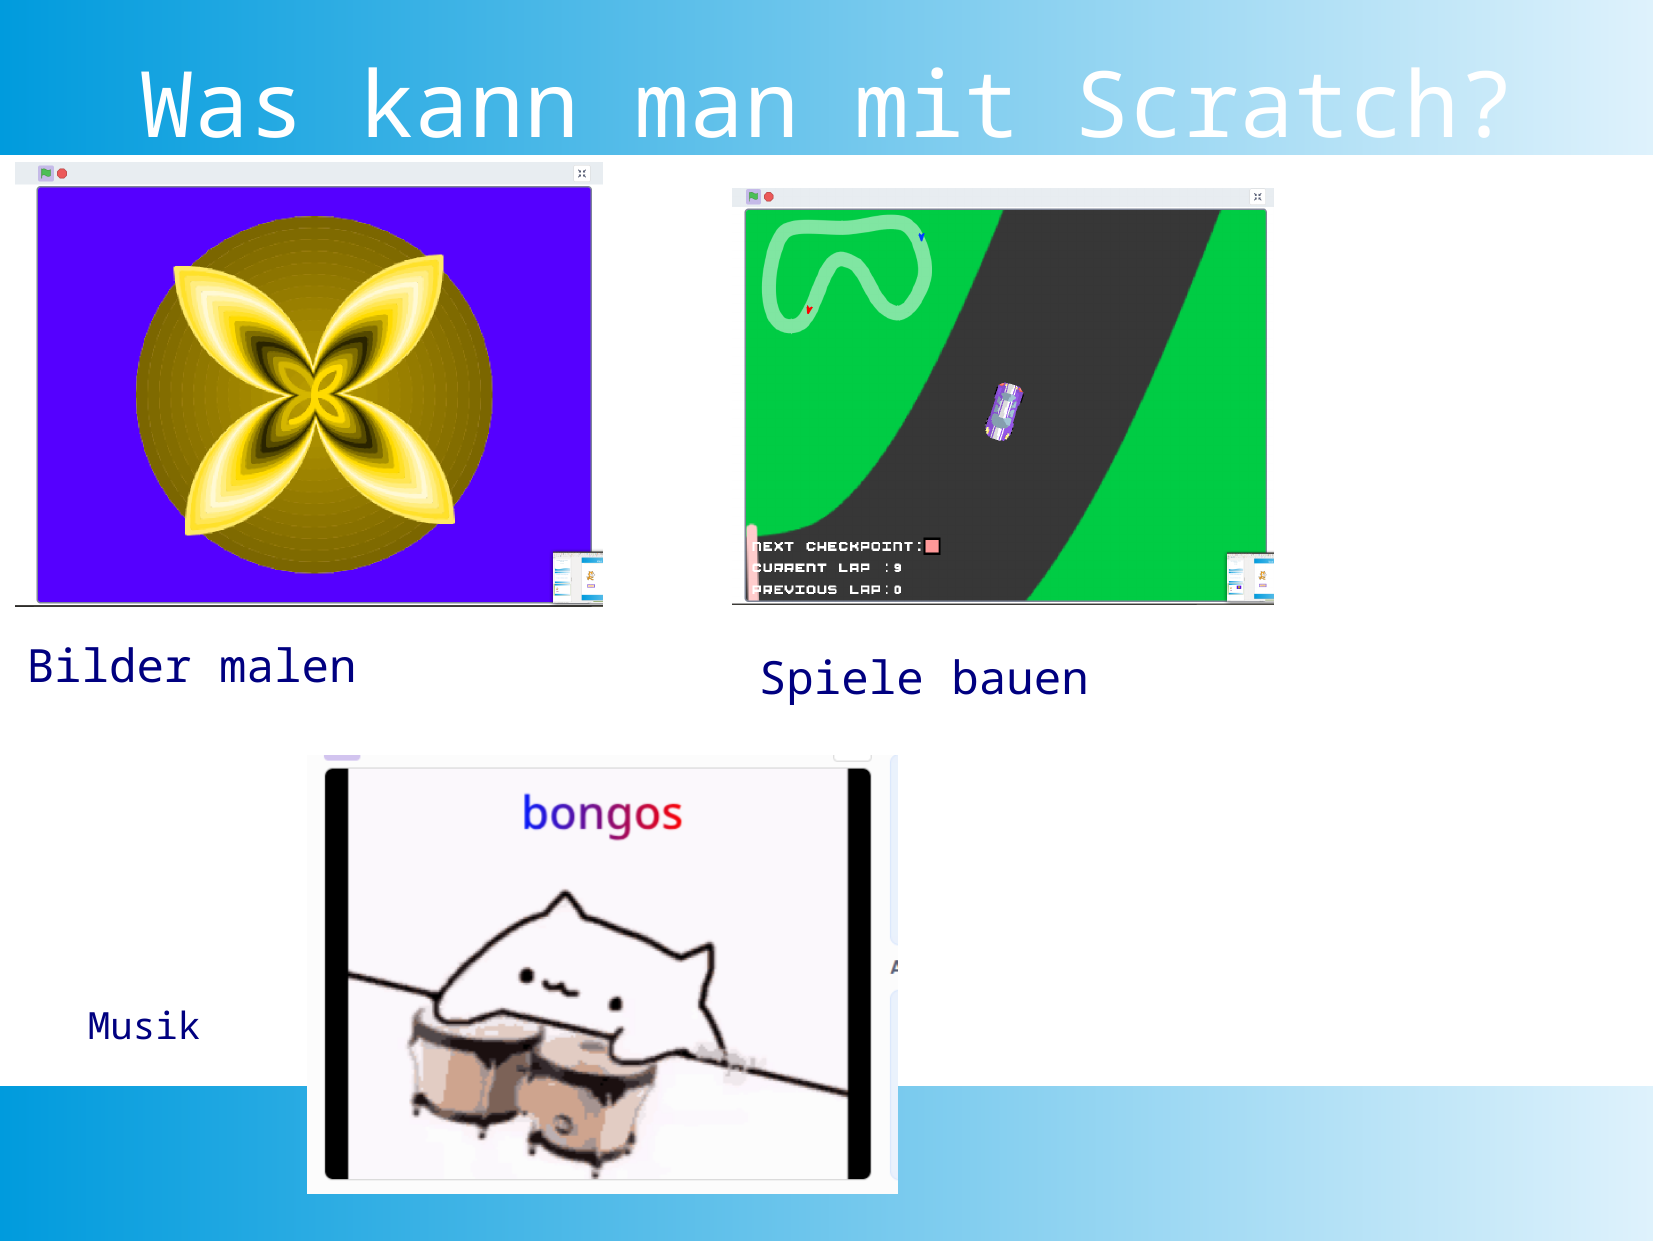

# Was kann man mit Scratch?
Bilder malen
Spiele bauen
Musik